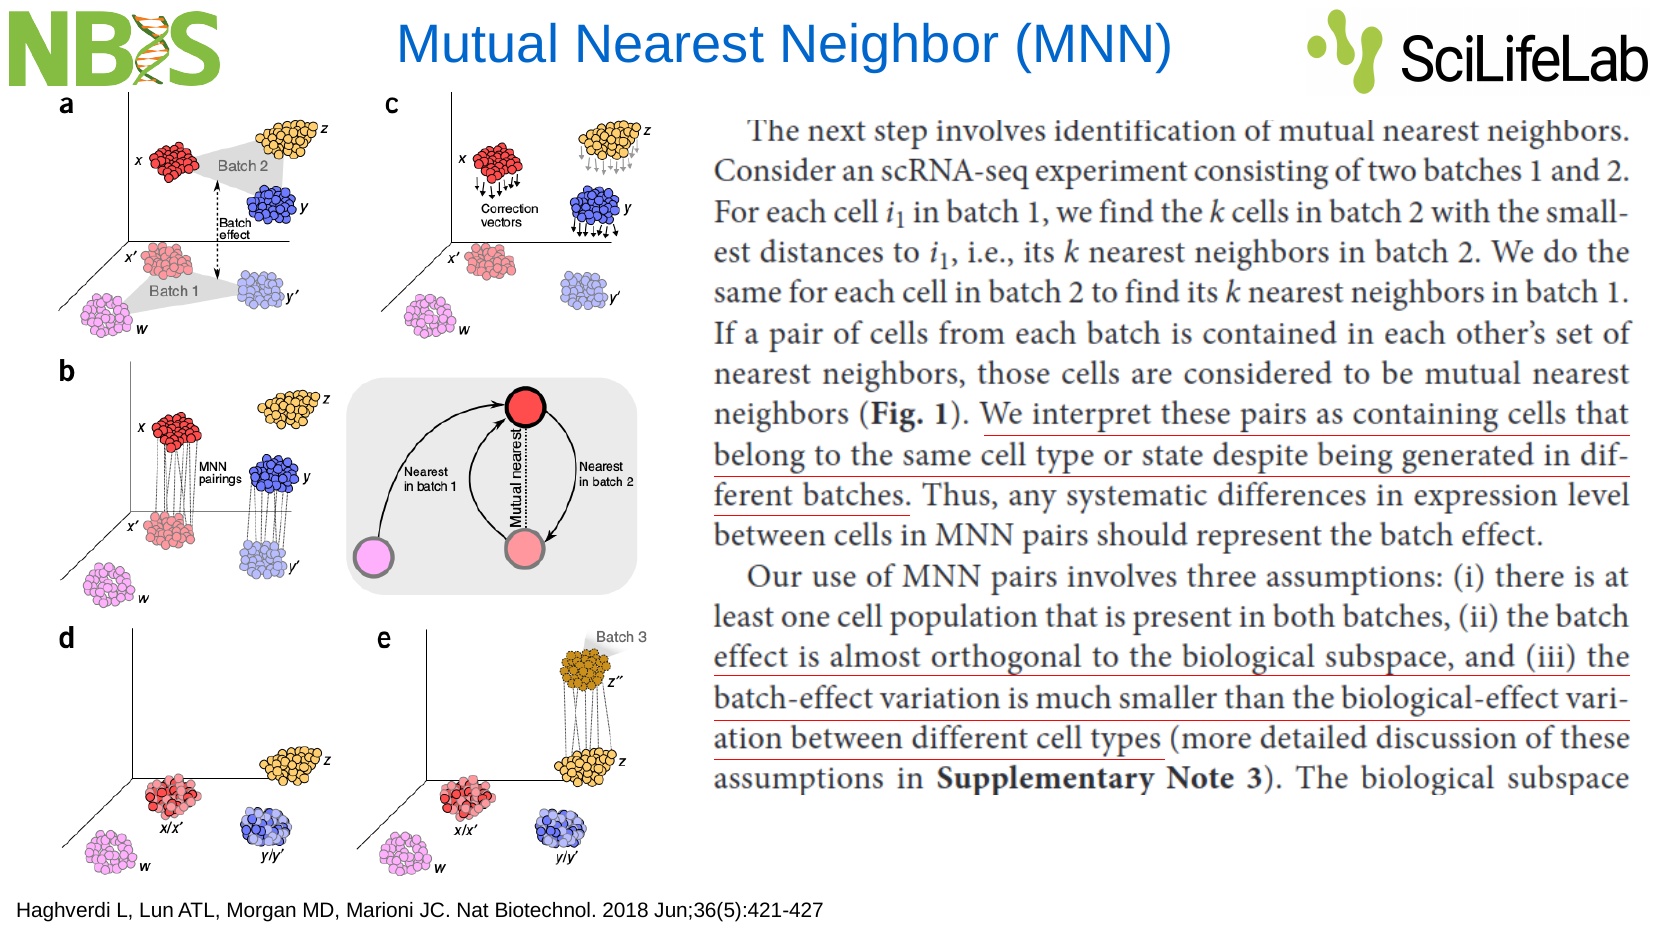

Mutual Nearest Neighbor (MNN)
Haghverdi L, Lun ATL, Morgan MD, Marioni JC. Nat Biotechnol. 2018 Jun;36(5):421-427